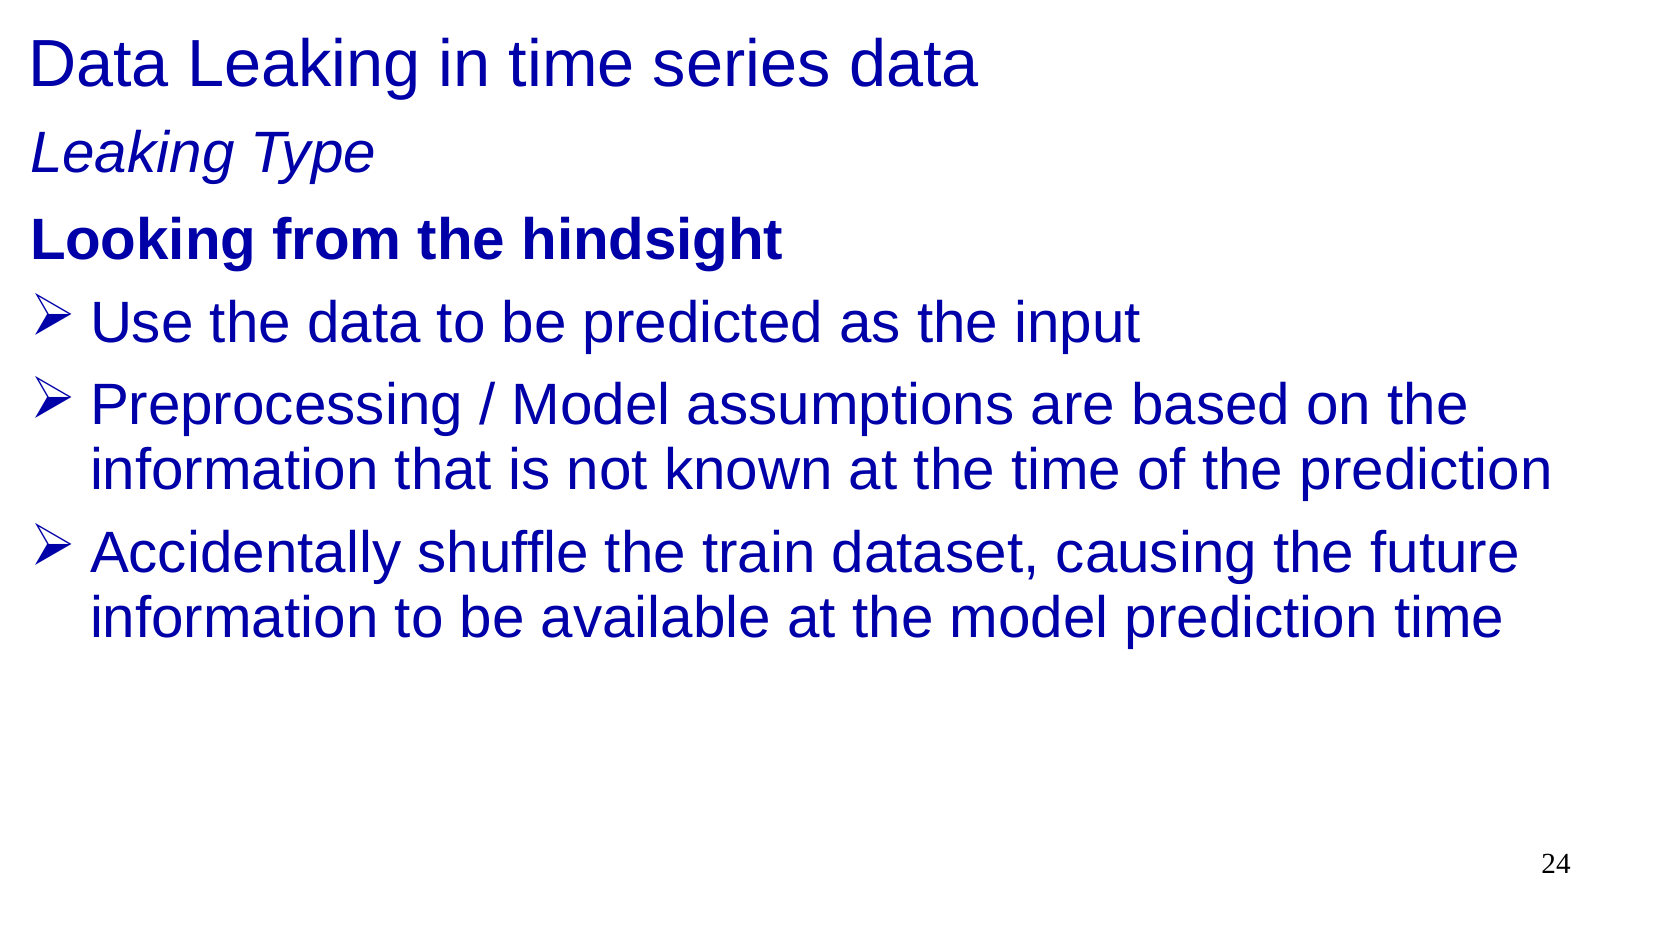

# Data Leaking in time series data
Leaking Type
Looking from the hindsight
Use the data to be predicted as the input
Preprocessing / Model assumptions are based on the information that is not known at the time of the prediction
Accidentally shuffle the train dataset, causing the future information to be available at the model prediction time
24